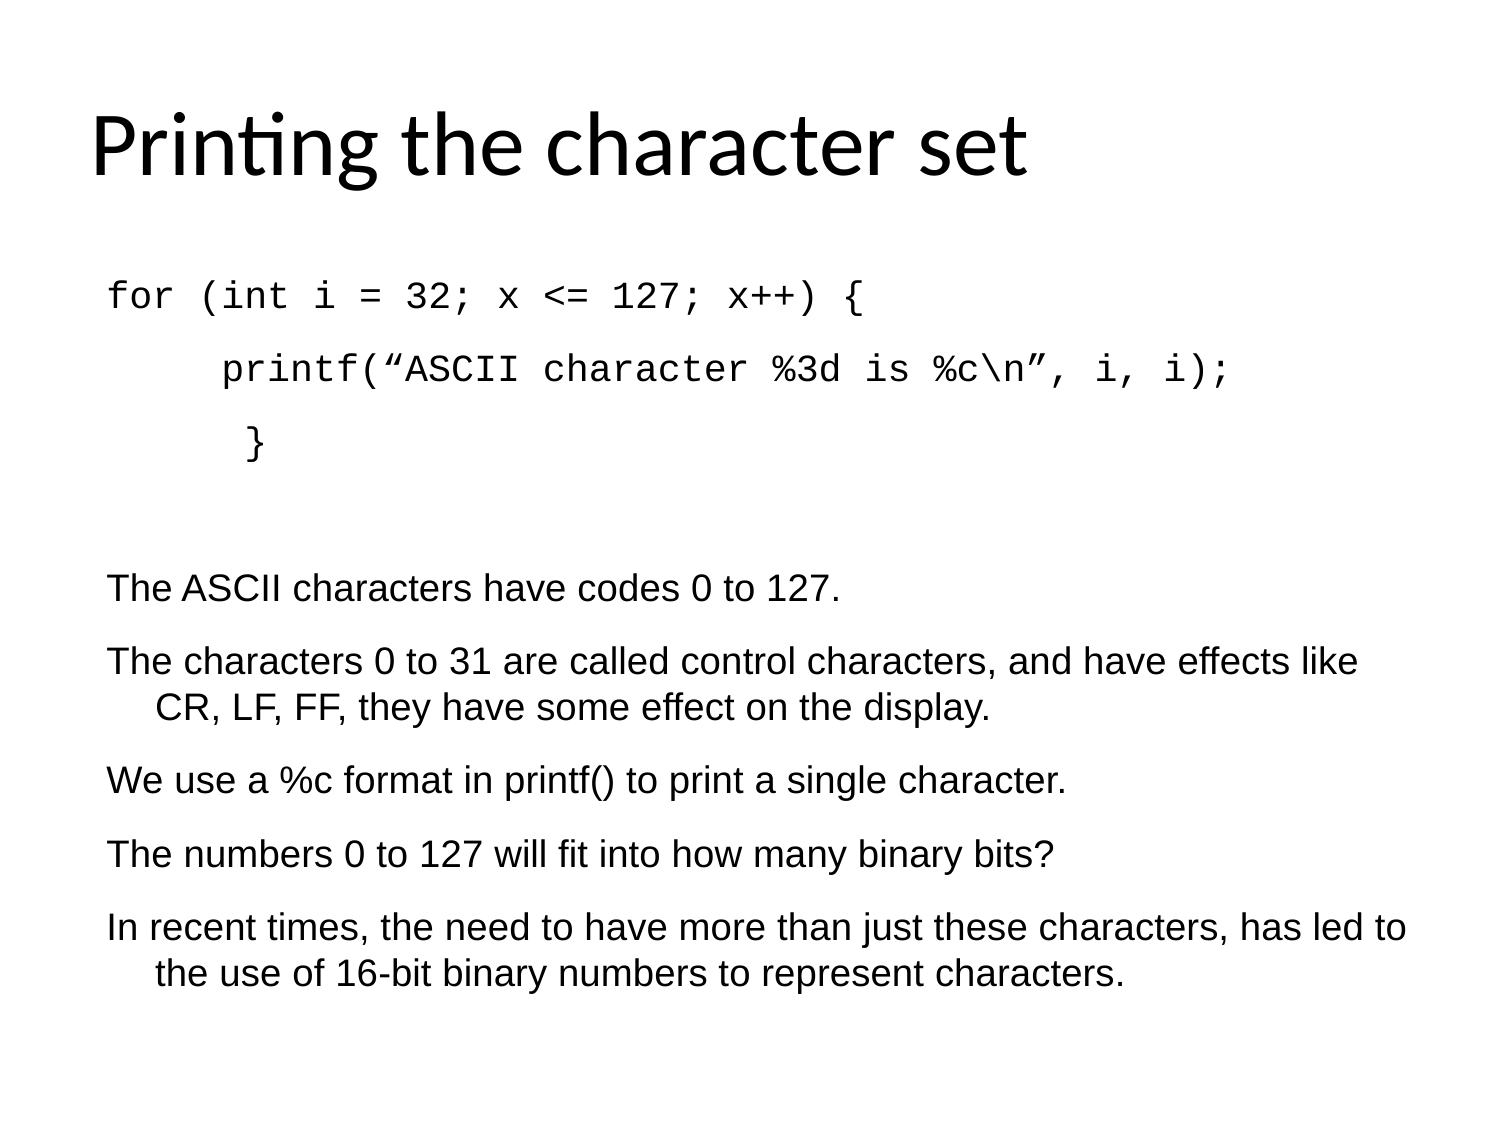

# Printing the character set
for (int i = 32; x <= 127; x++) {
 printf(“ASCII character %3d is %c\n”, i, i);
 }
The ASCII characters have codes 0 to 127.
The characters 0 to 31 are called control characters, and have effects like CR, LF, FF, they have some effect on the display.
We use a %c format in printf() to print a single character.
The numbers 0 to 127 will fit into how many binary bits?
In recent times, the need to have more than just these characters, has led to the use of 16-bit binary numbers to represent characters.